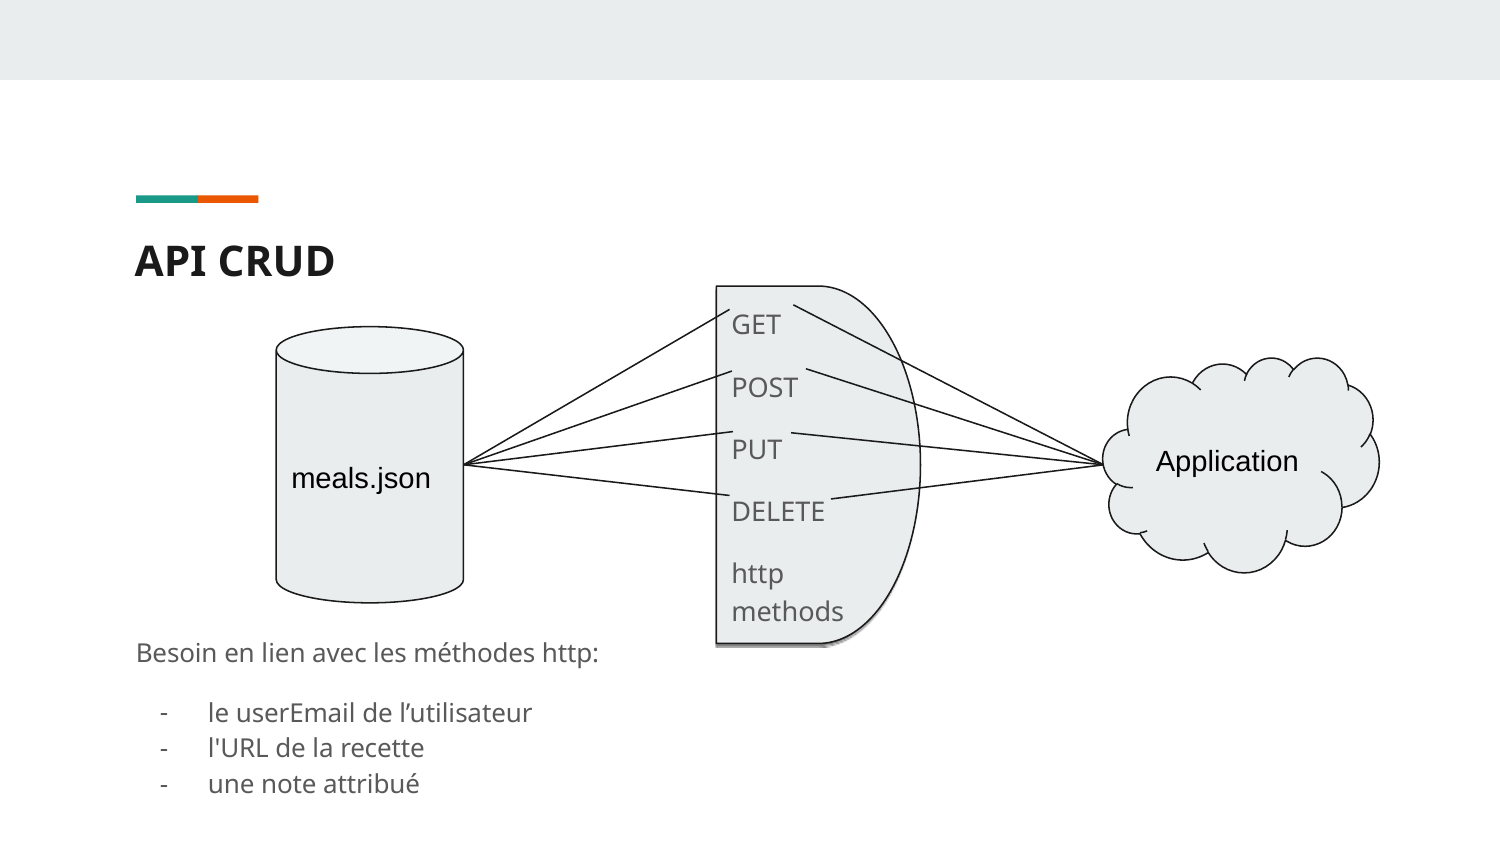

# API CRUD
GET
POST
PUT
DELETE
http methods
meals.json
Application
Besoin en lien avec les méthodes http:
le userEmail de l’utilisateur
l'URL de la recette
une note attribué